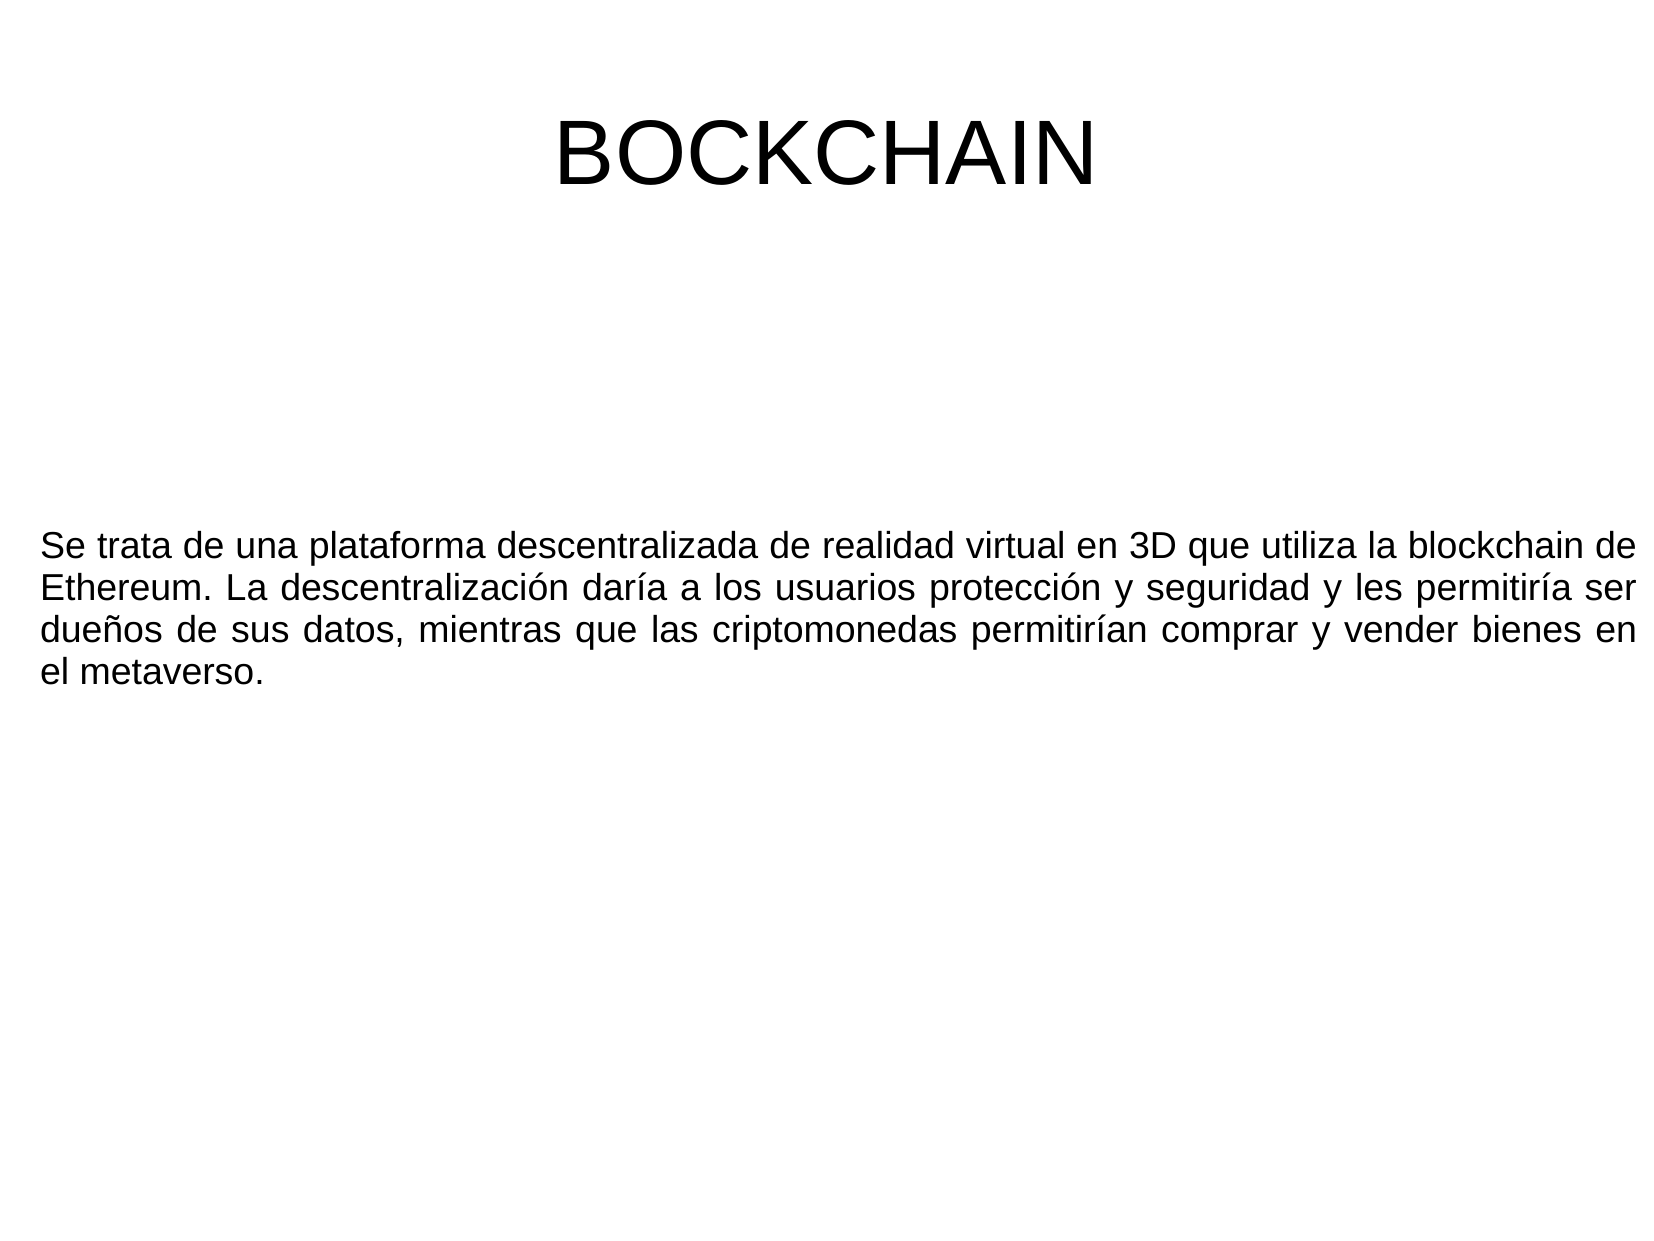

# BOCKCHAIN
Se trata de una plataforma descentralizada de realidad virtual en 3D que utiliza la blockchain de Ethereum. La descentralización daría a los usuarios protección y seguridad y les permitiría ser dueños de sus datos, mientras que las criptomonedas permitirían comprar y vender bienes en el metaverso.